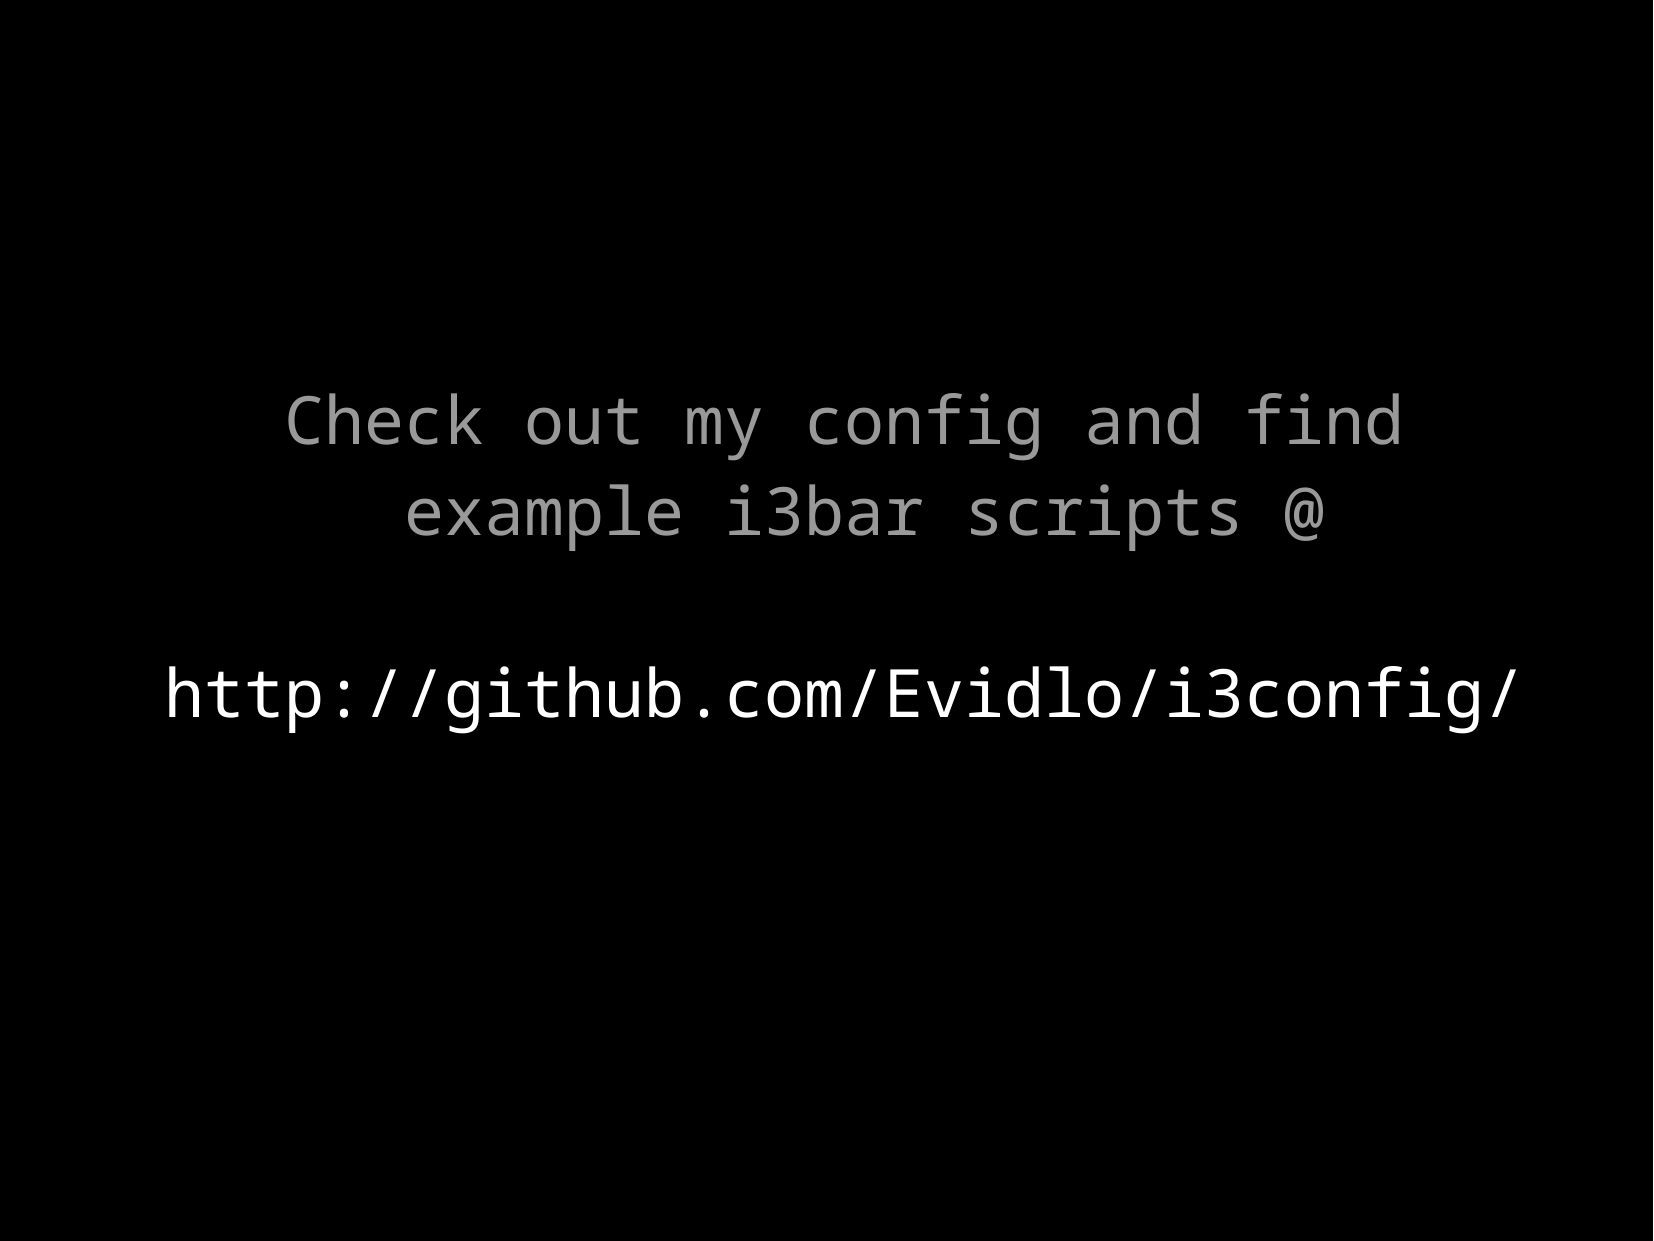

# Check out my config and find
 example i3bar scripts @
http://github.com/Evidlo/i3config/